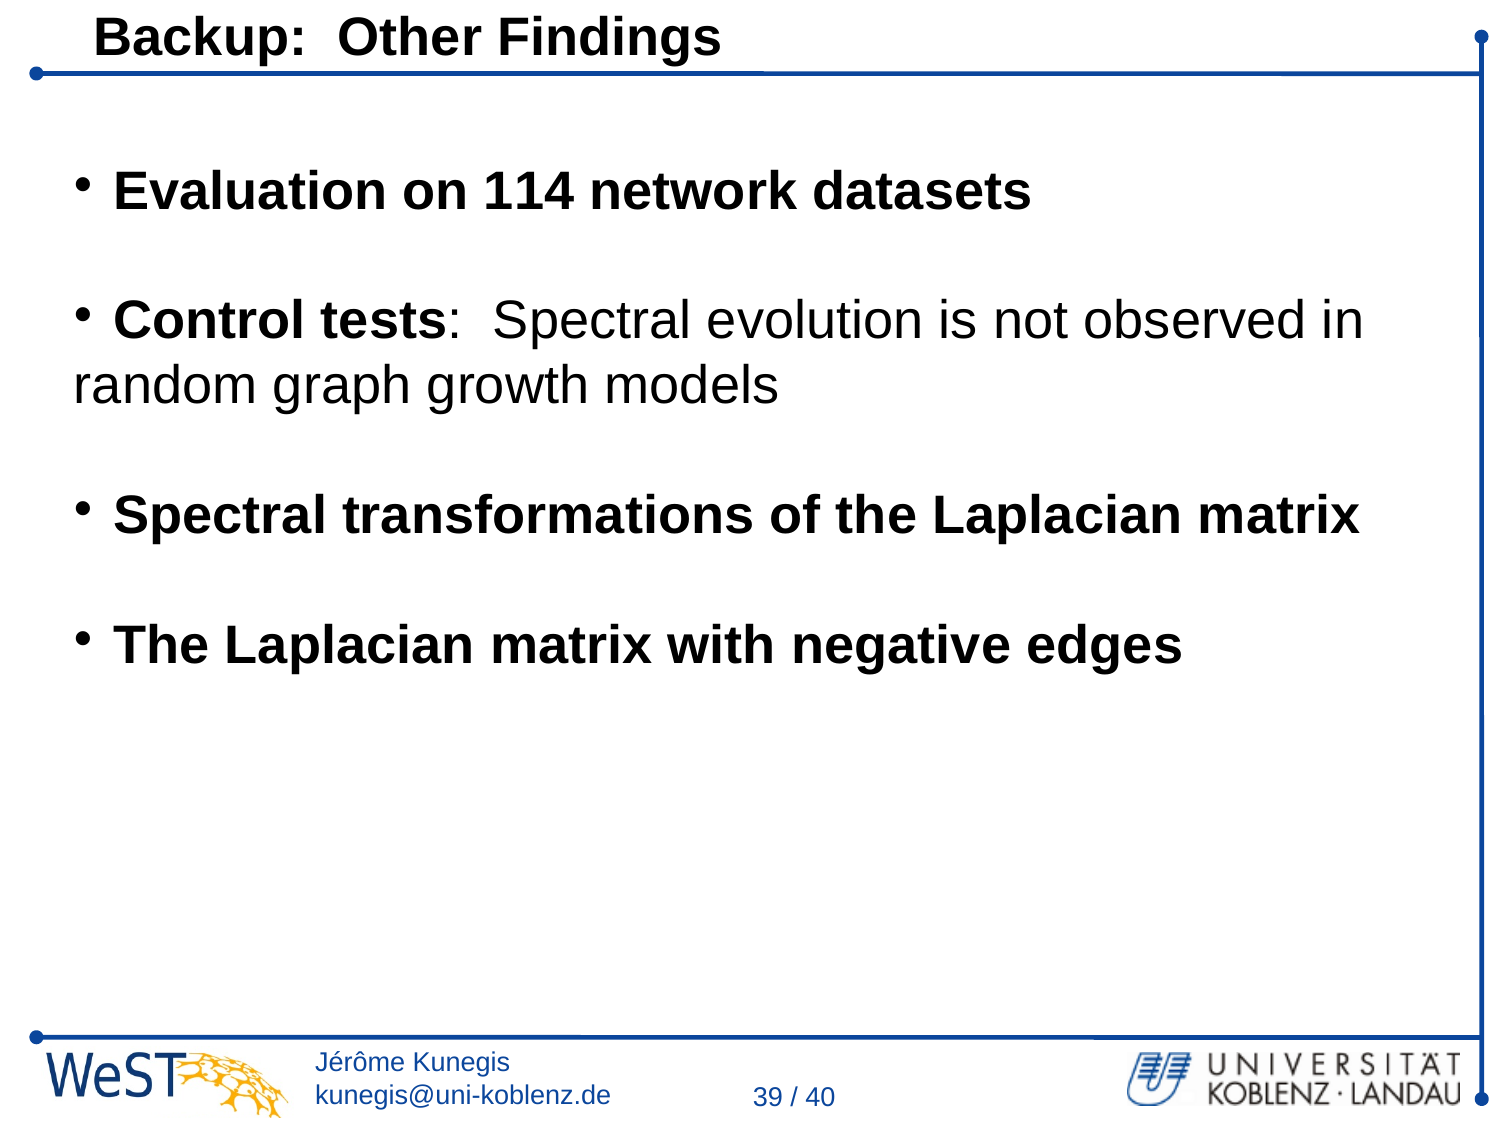

Backup: Other Findings
 Evaluation on 114 network datasets
 Control tests: Spectral evolution is not observed in random graph growth models
 Spectral transformations of the Laplacian matrix
 The Laplacian matrix with negative edges